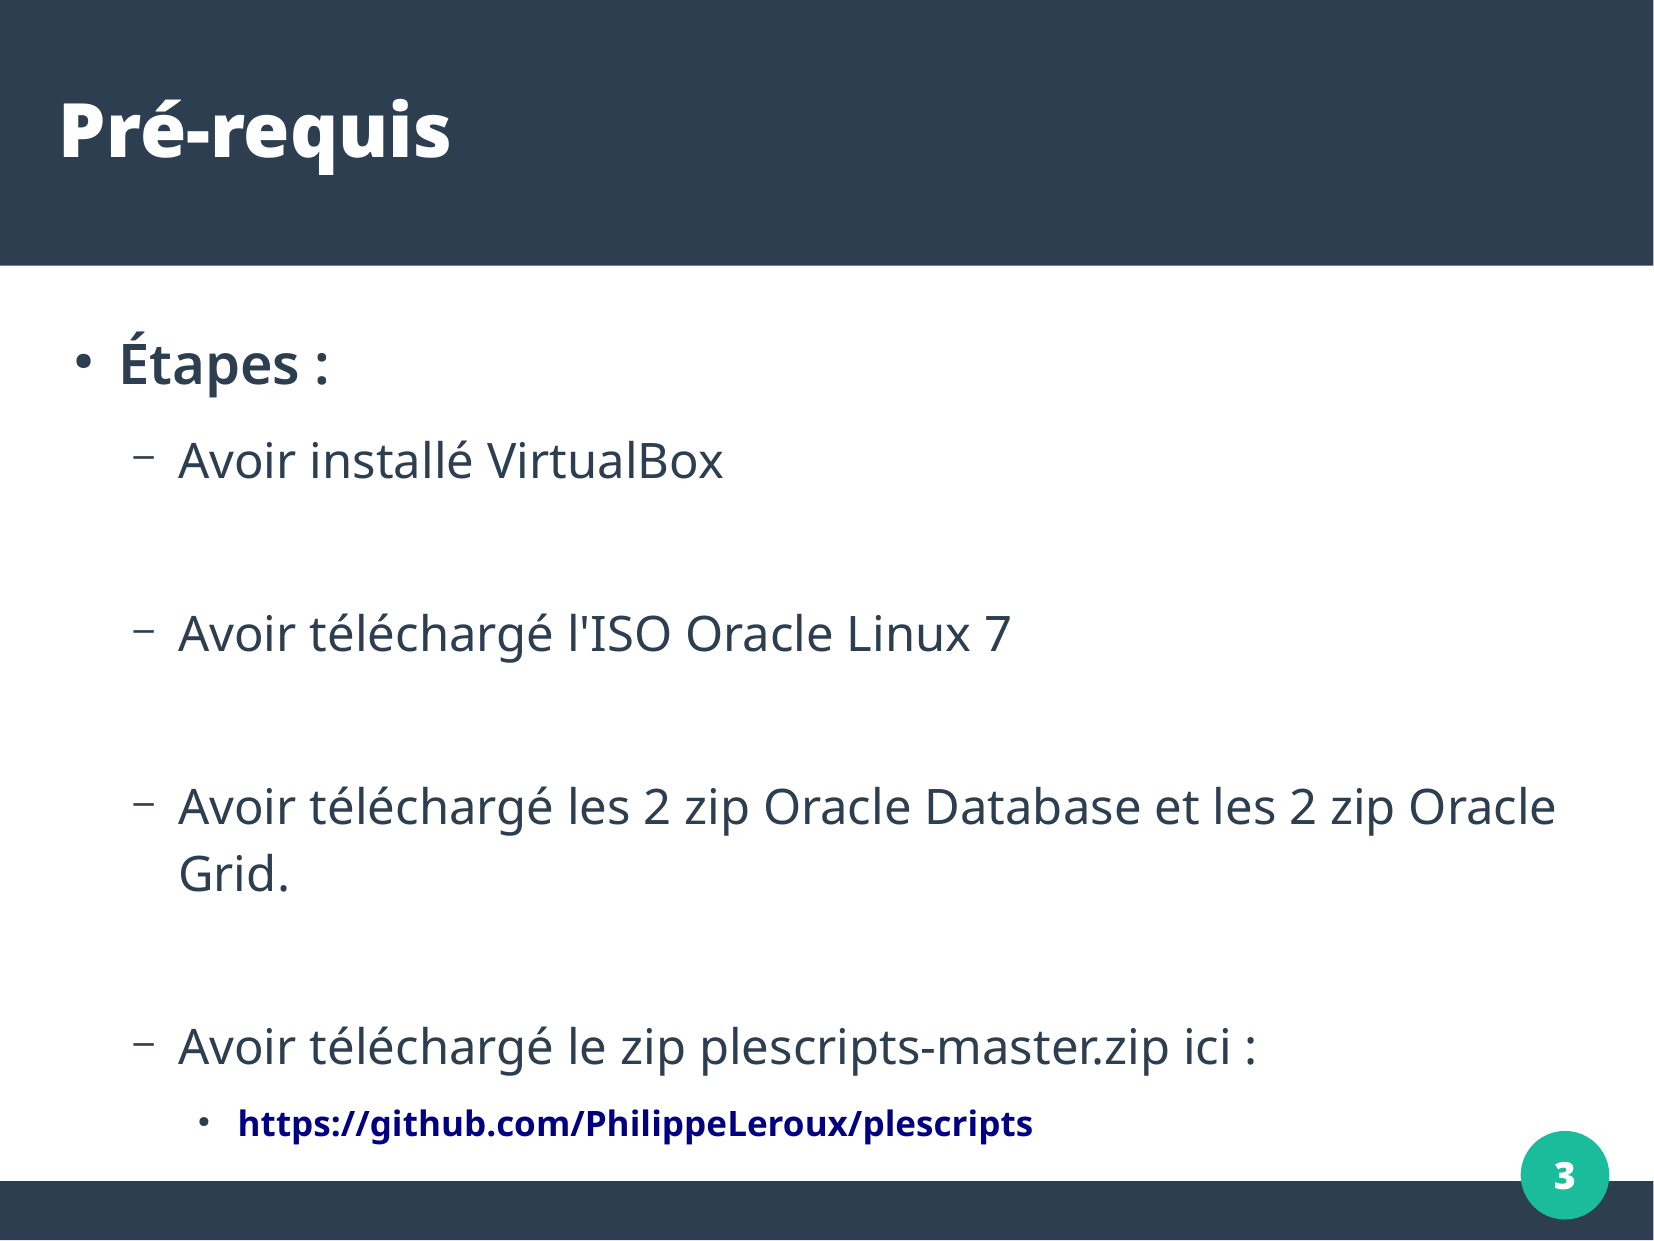

# Pré-requis
Étapes :
Avoir installé VirtualBox
Avoir téléchargé l'ISO Oracle Linux 7
Avoir téléchargé les 2 zip Oracle Database et les 2 zip Oracle Grid.
Avoir téléchargé le zip plescripts-master.zip ici :
https://github.com/PhilippeLeroux/plescripts
3